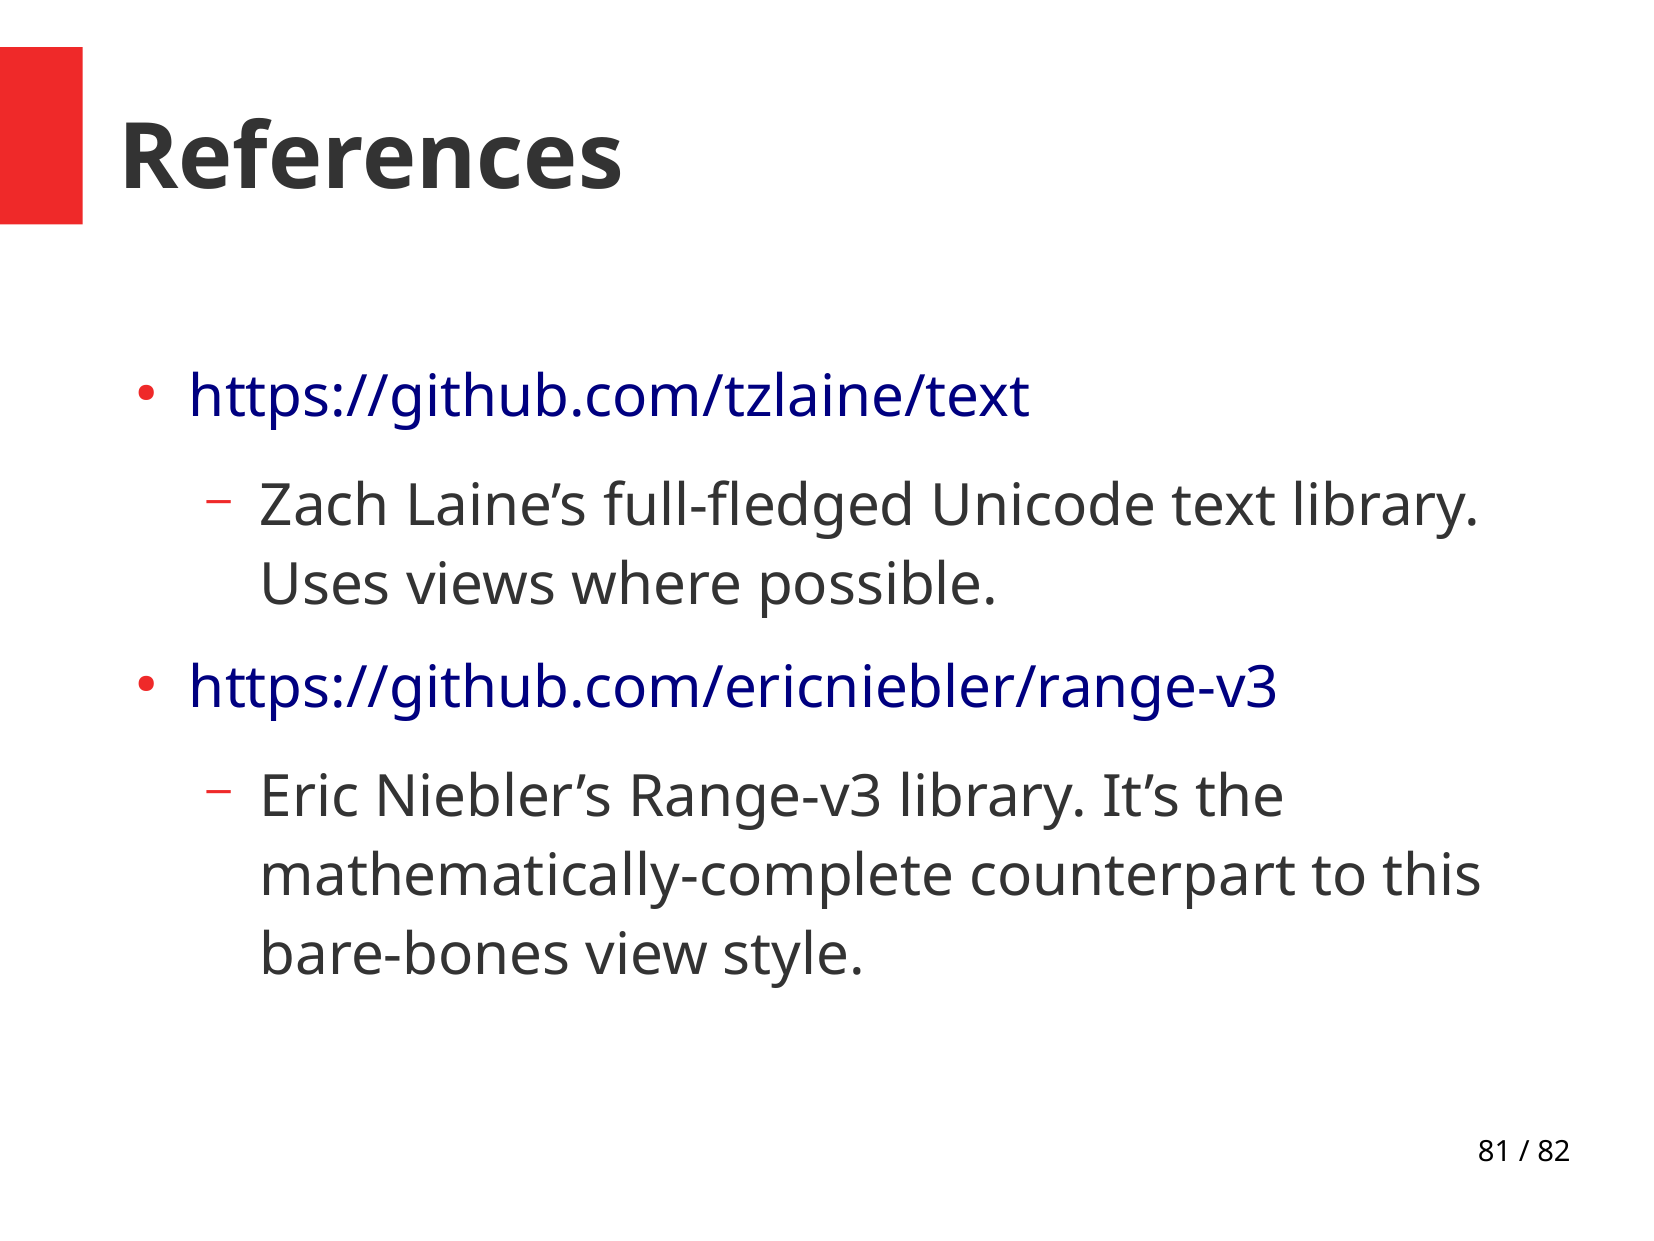

# References
https://github.com/tzlaine/text
Zach Laine’s full-fledged Unicode text library. Uses views where possible.
https://github.com/ericniebler/range-v3
Eric Niebler’s Range-v3 library. It’s the mathematically-complete counterpart to this bare-bones view style.
81